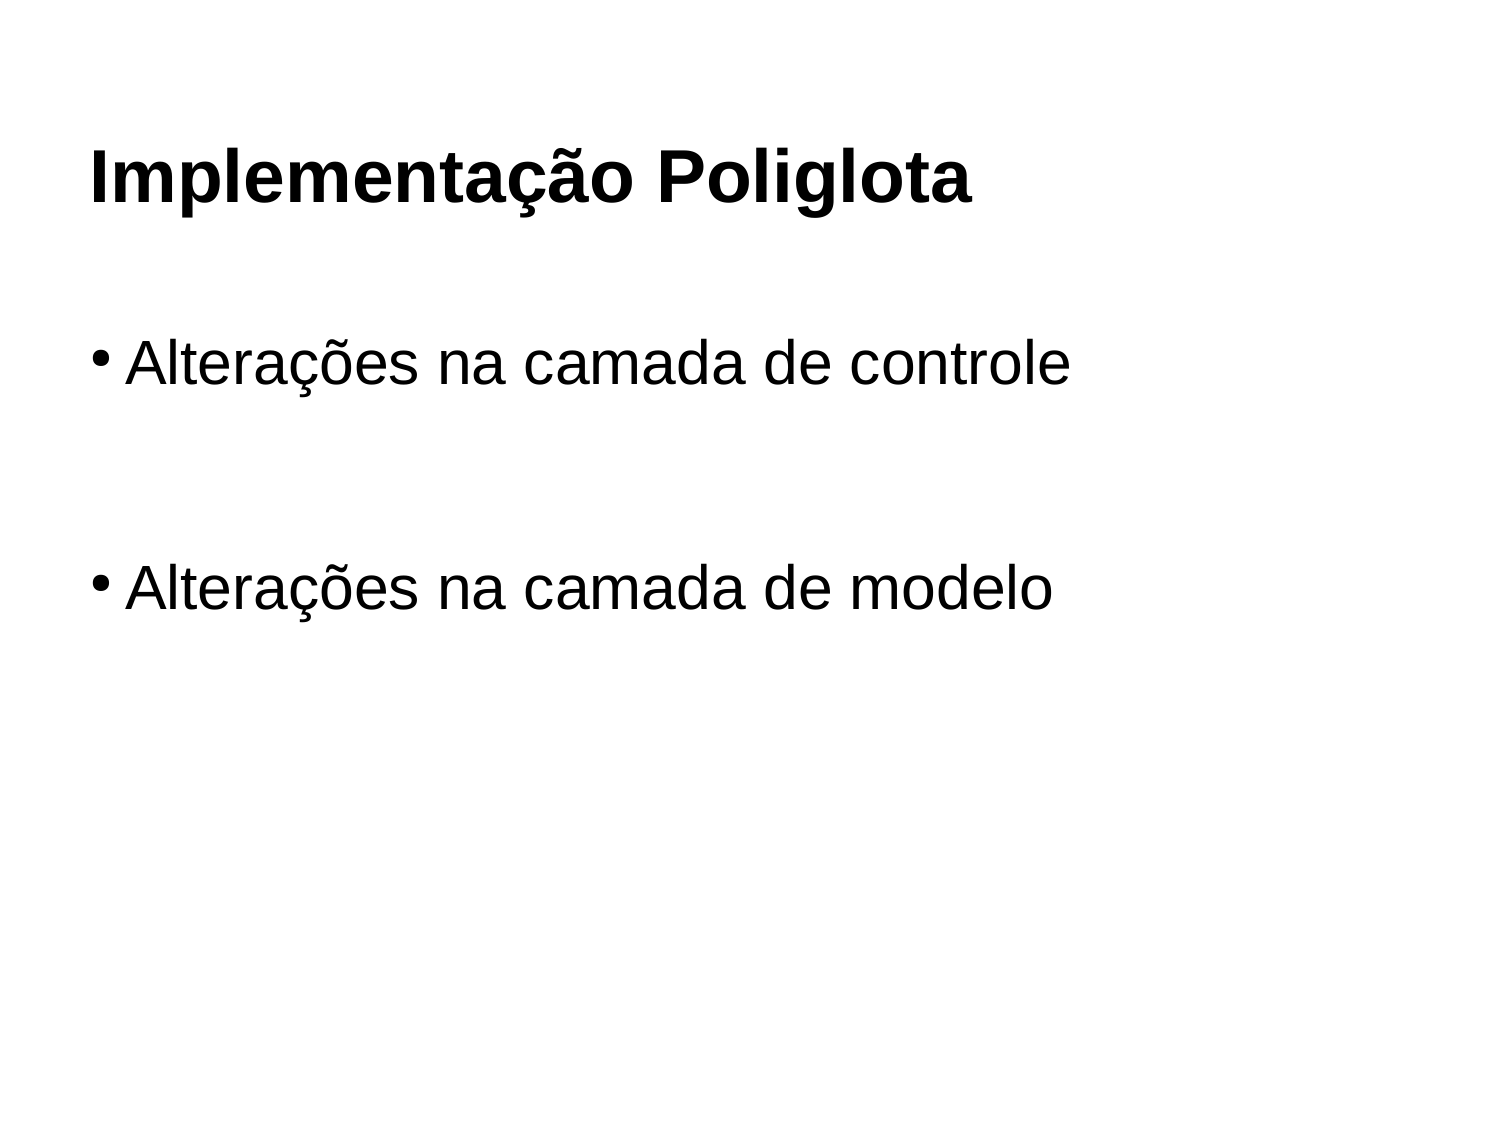

Implementação Poliglota
Alterações na camada de controle
Alterações na camada de modelo